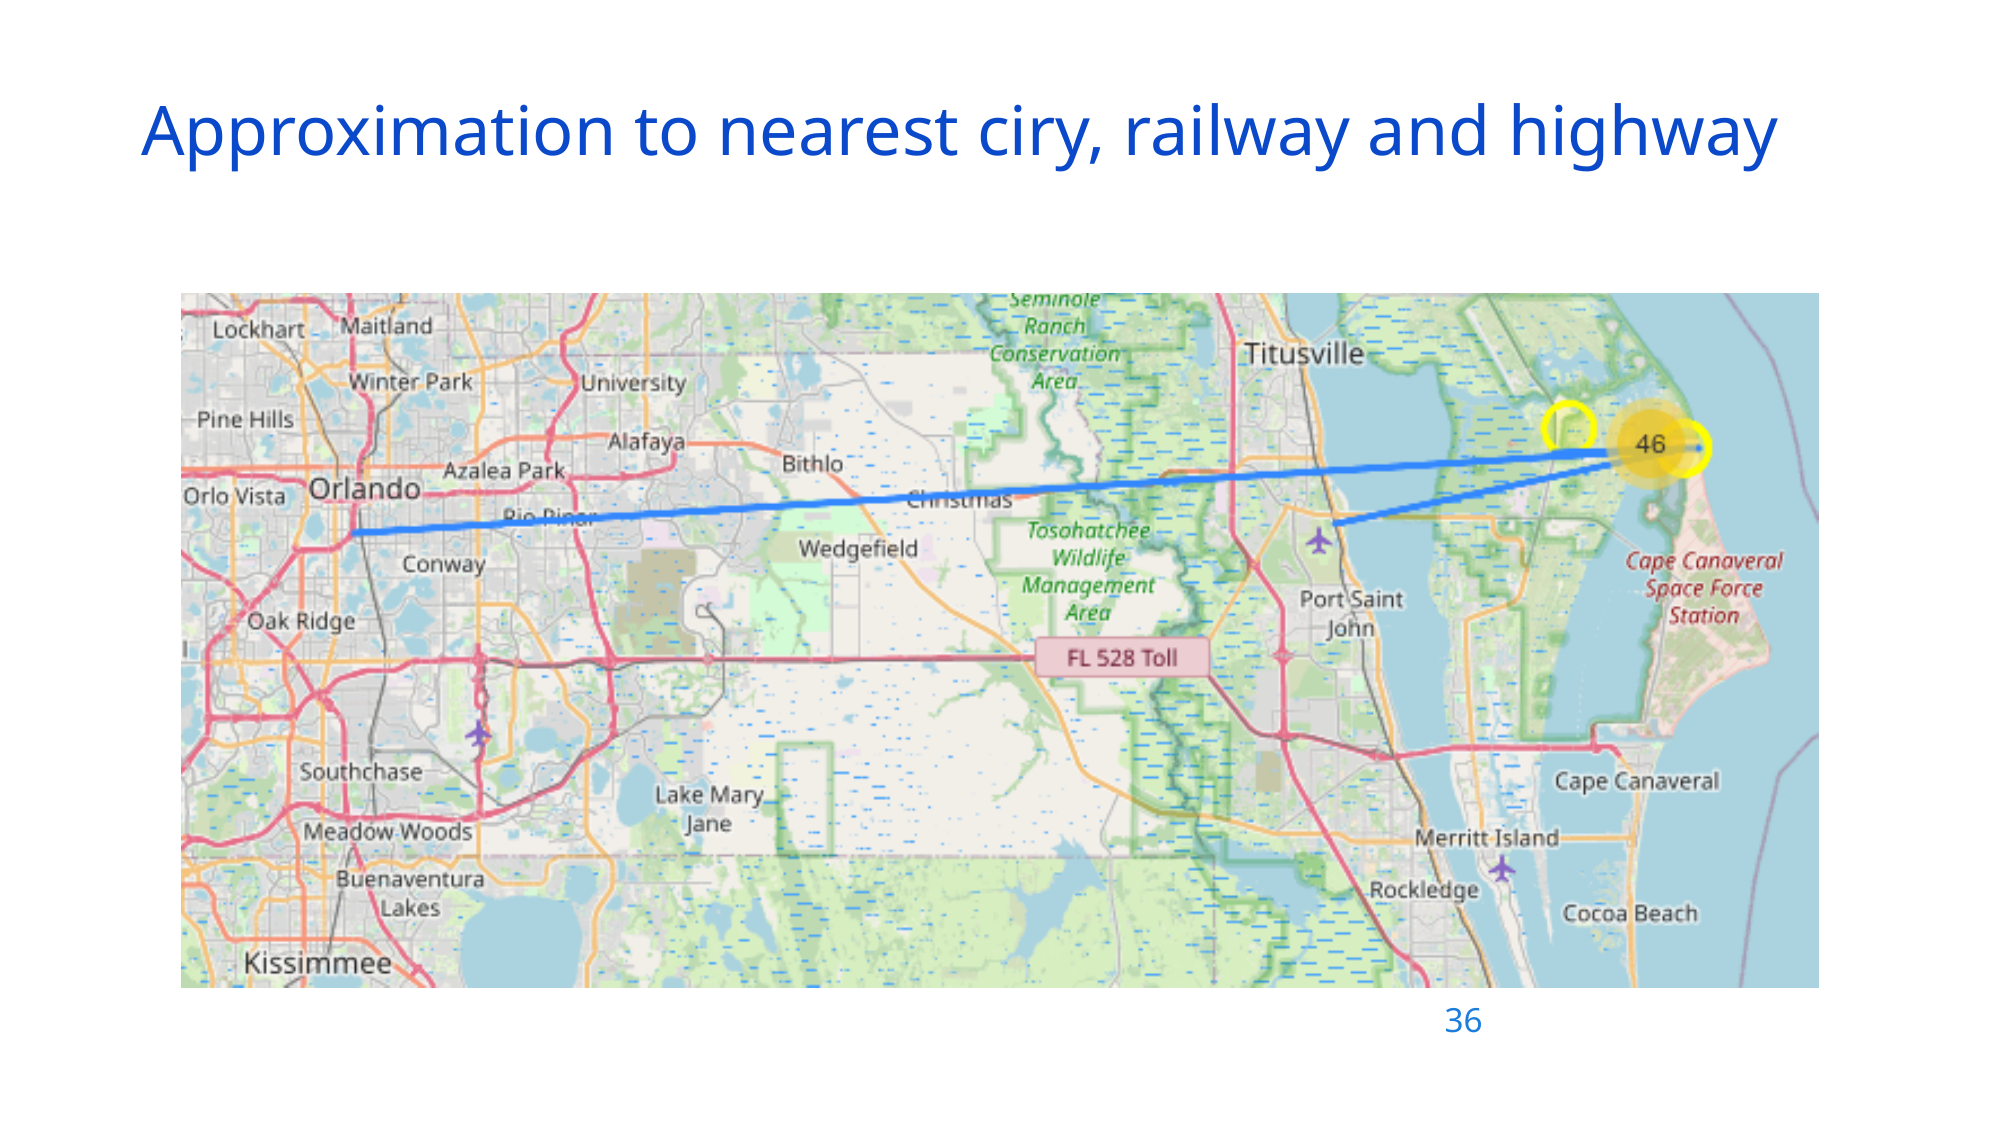

Approximation to nearest ciry, railway and highway